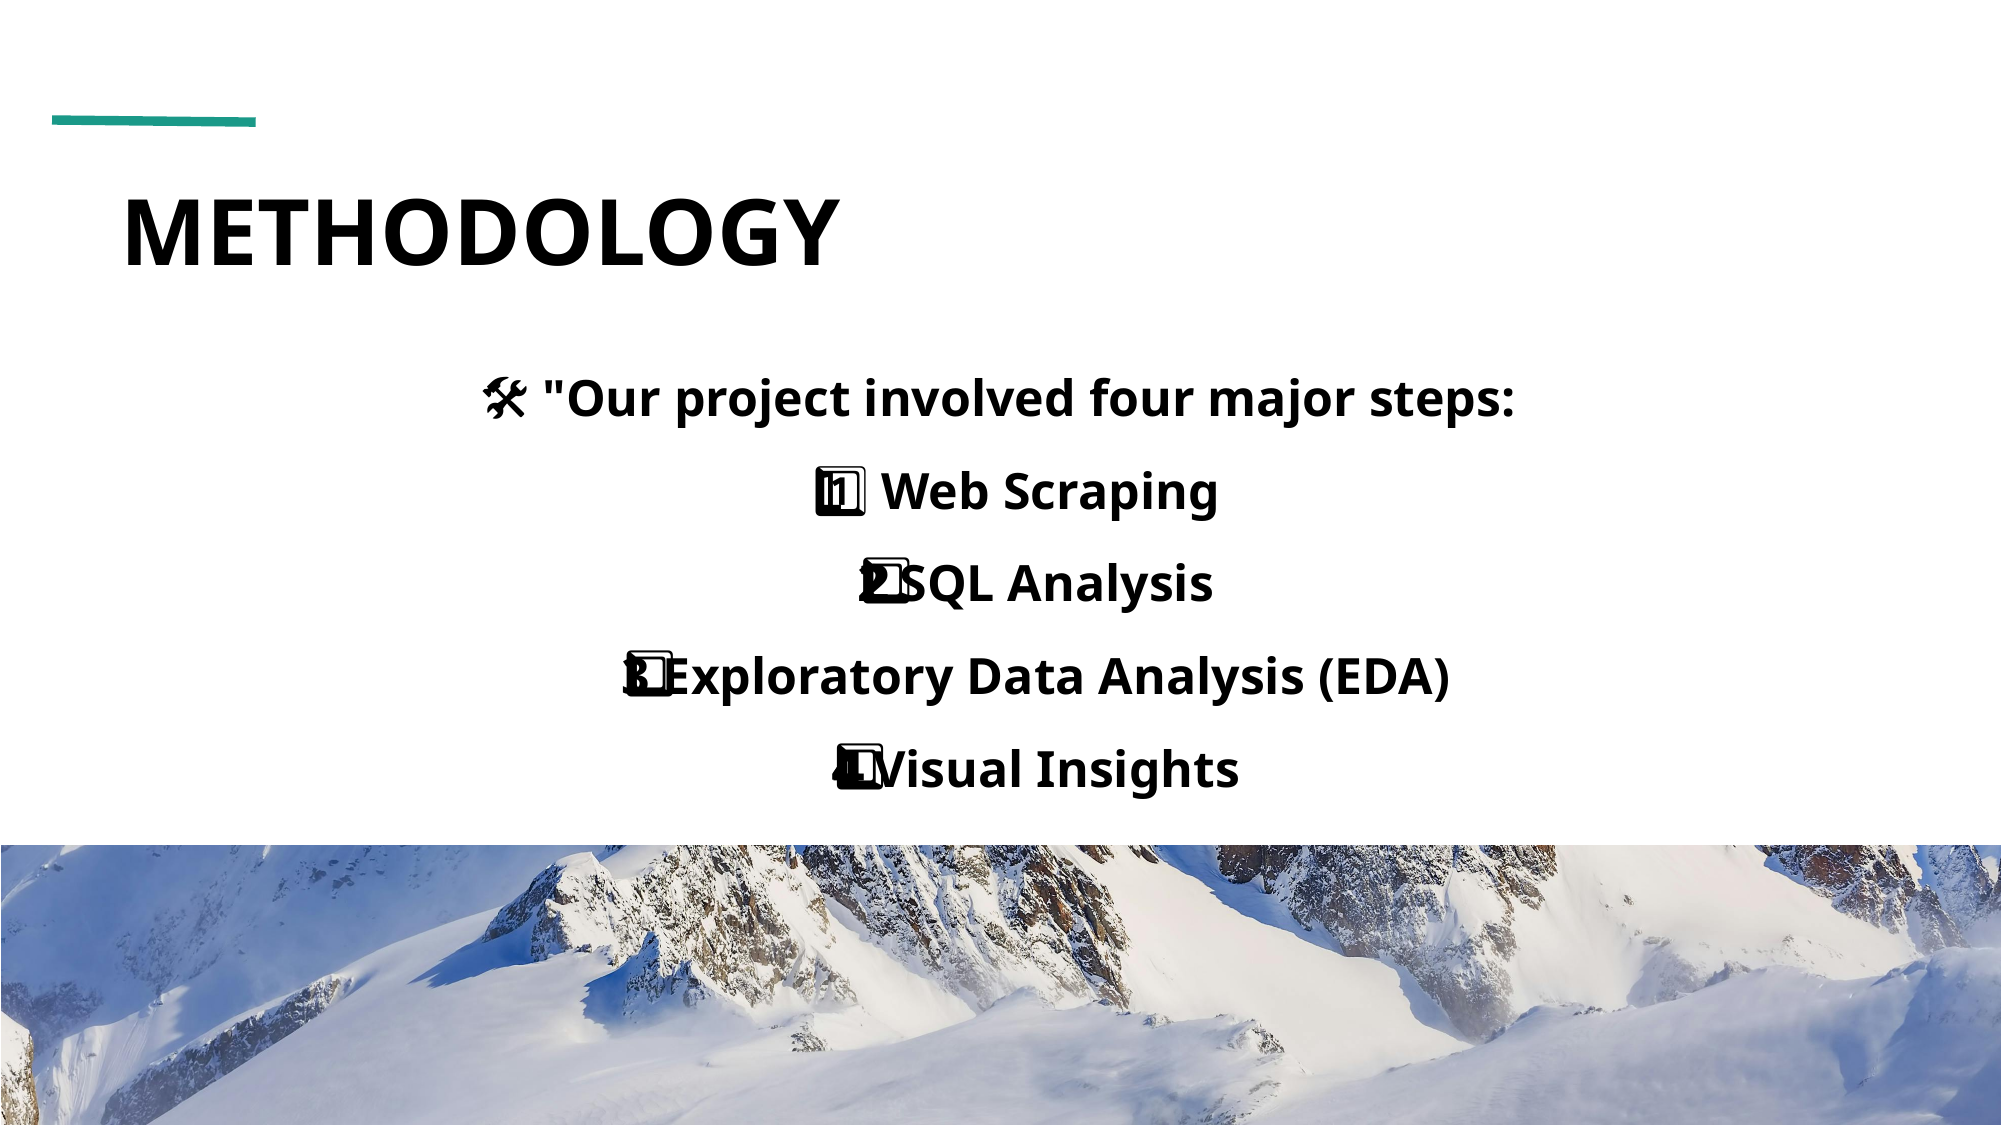

# METHODOLOGY
🛠️ "Our project involved four major steps:
1️⃣ Web Scraping
2️⃣ SQL Analysis
3️⃣ Exploratory Data Analysis (EDA)
4️⃣ Visual Insights